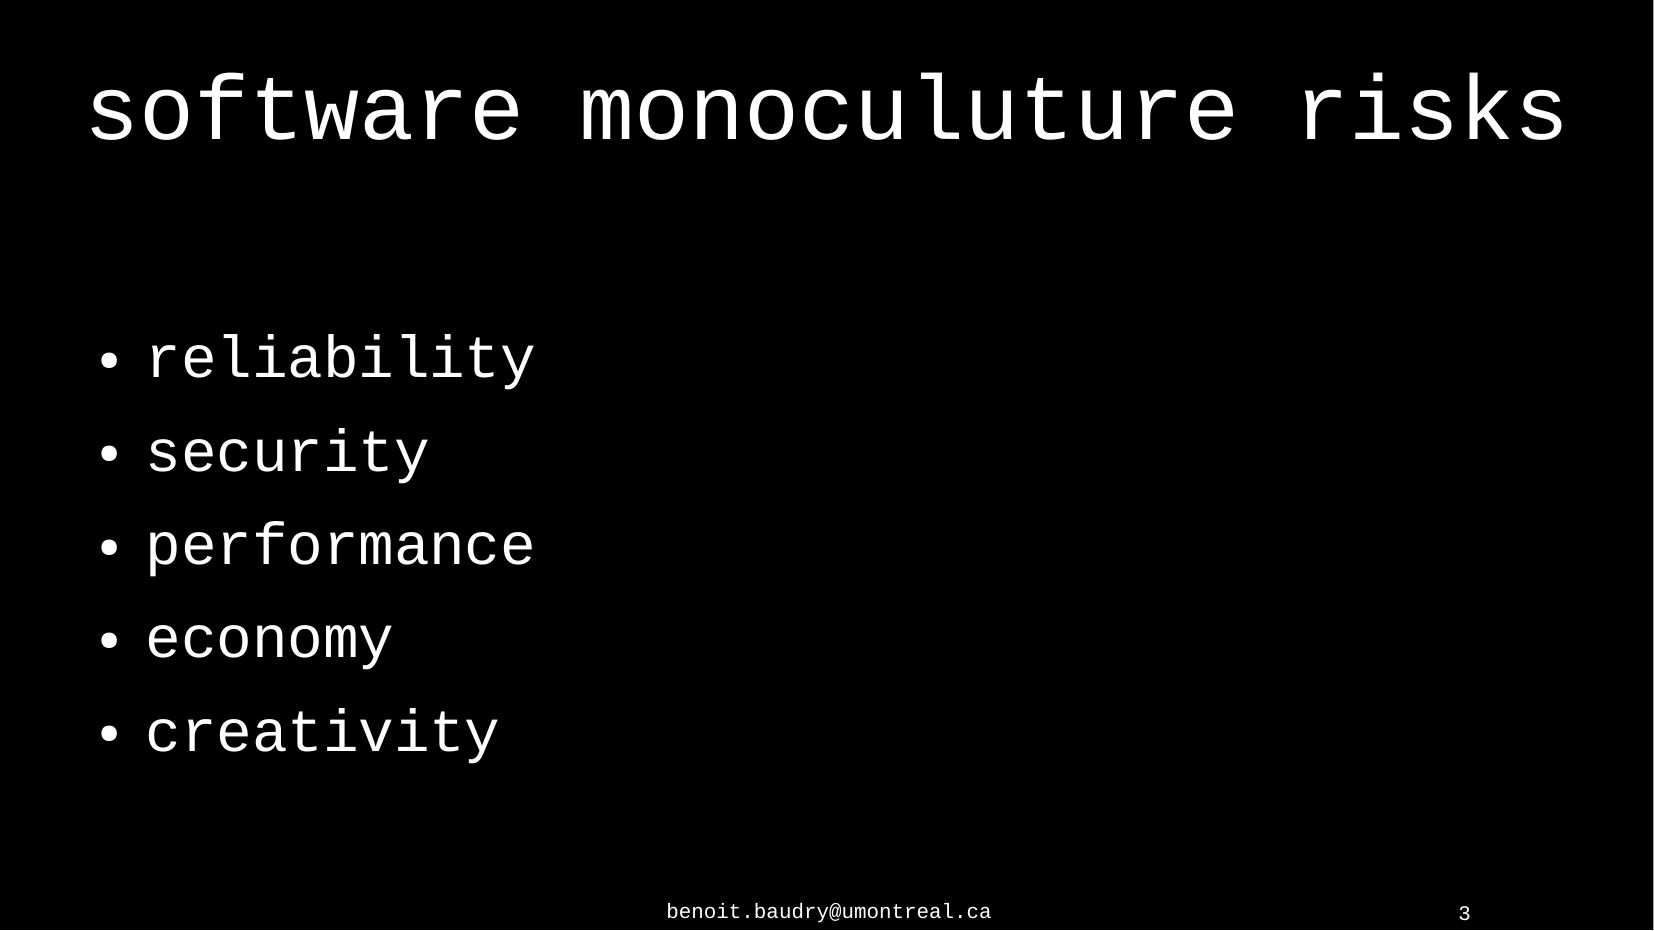

# software monoculuture risks
reliability
security
performance
economy
creativity